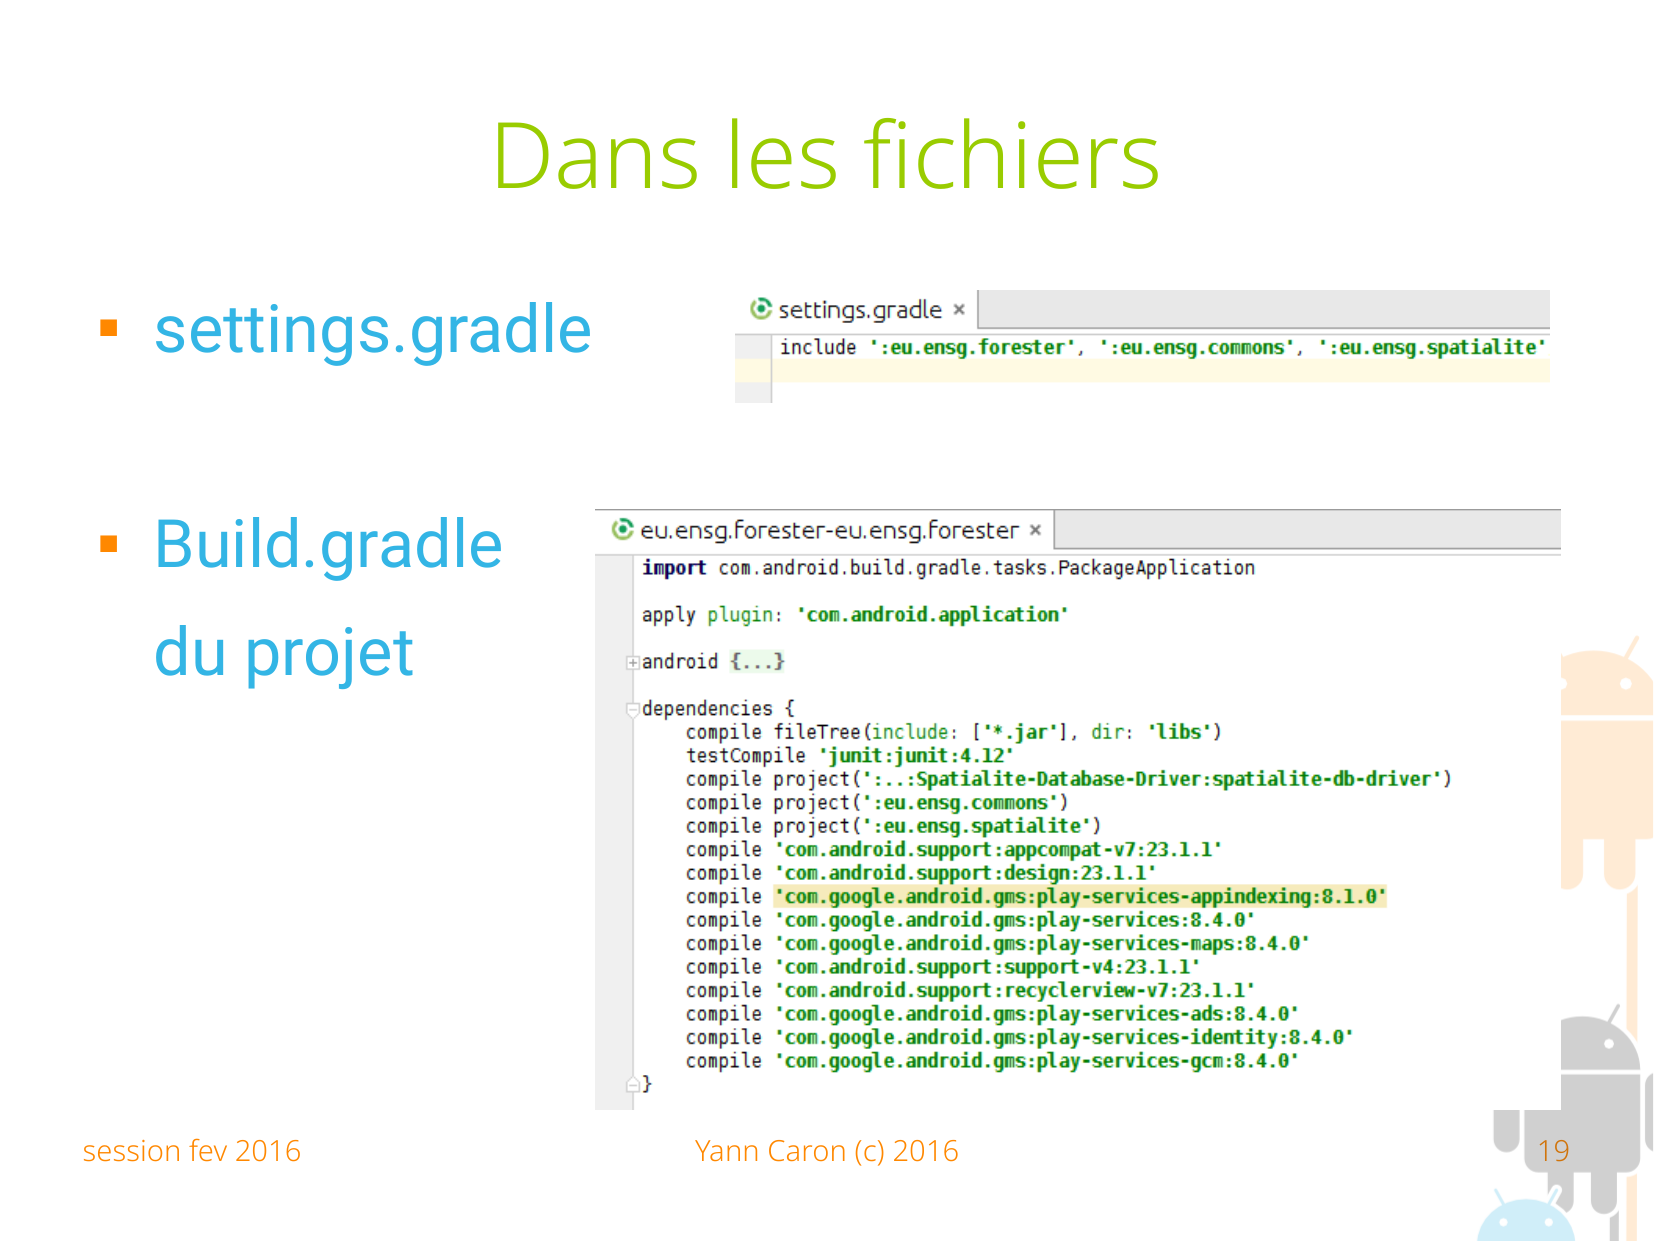

# Dans les fichiers
settings.gradle
Build.gradle
du projet
session fev 2016
Yann Caron (c) 2016
19